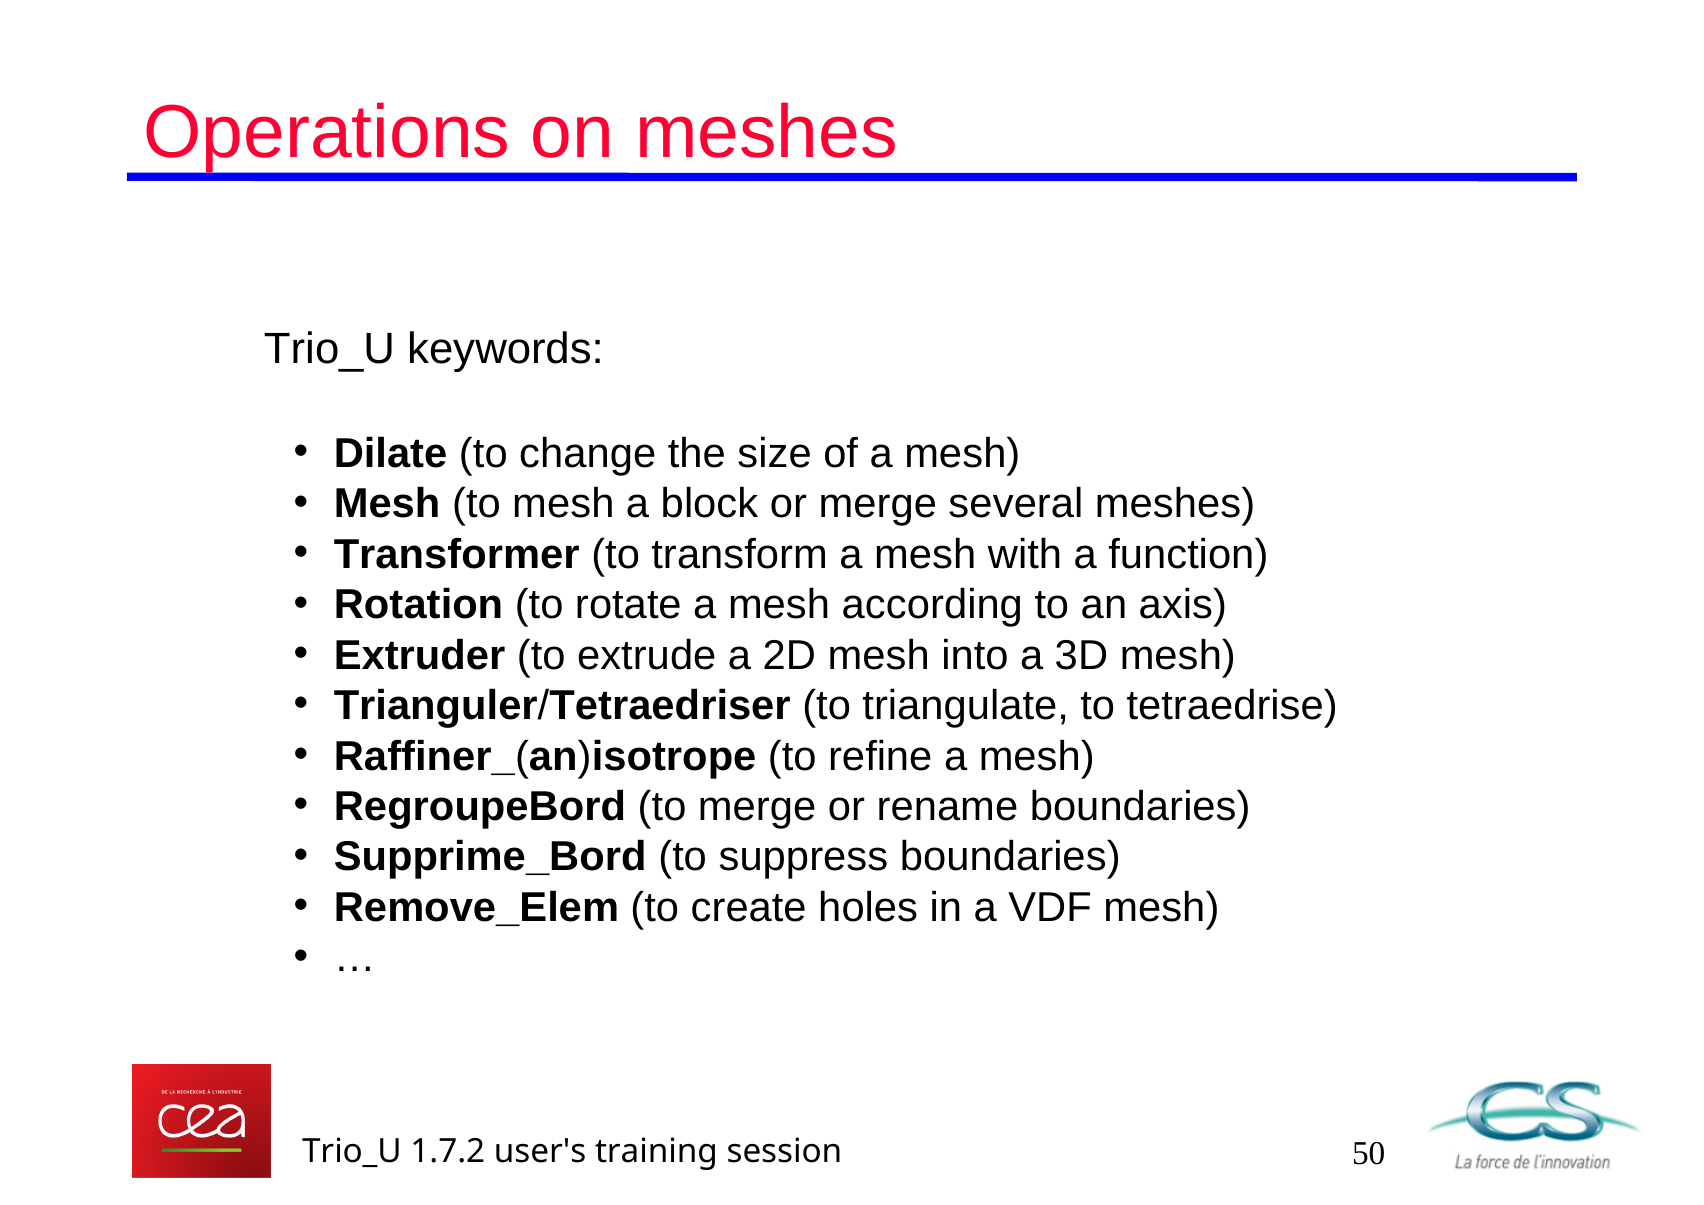

# Operations on meshes
Trio_U keywords:
Dilate (to change the size of a mesh)
Mesh (to mesh a block or merge several meshes)
Transformer (to transform a mesh with a function)
Rotation (to rotate a mesh according to an axis)
Extruder (to extrude a 2D mesh into a 3D mesh)
Trianguler/Tetraedriser (to triangulate, to tetraedrise)
Raffiner_(an)isotrope (to refine a mesh)
RegroupeBord (to merge or rename boundaries)
Supprime_Bord (to suppress boundaries)
Remove_Elem (to create holes in a VDF mesh)
…
Trio_U 1.7.2 user's training session
50